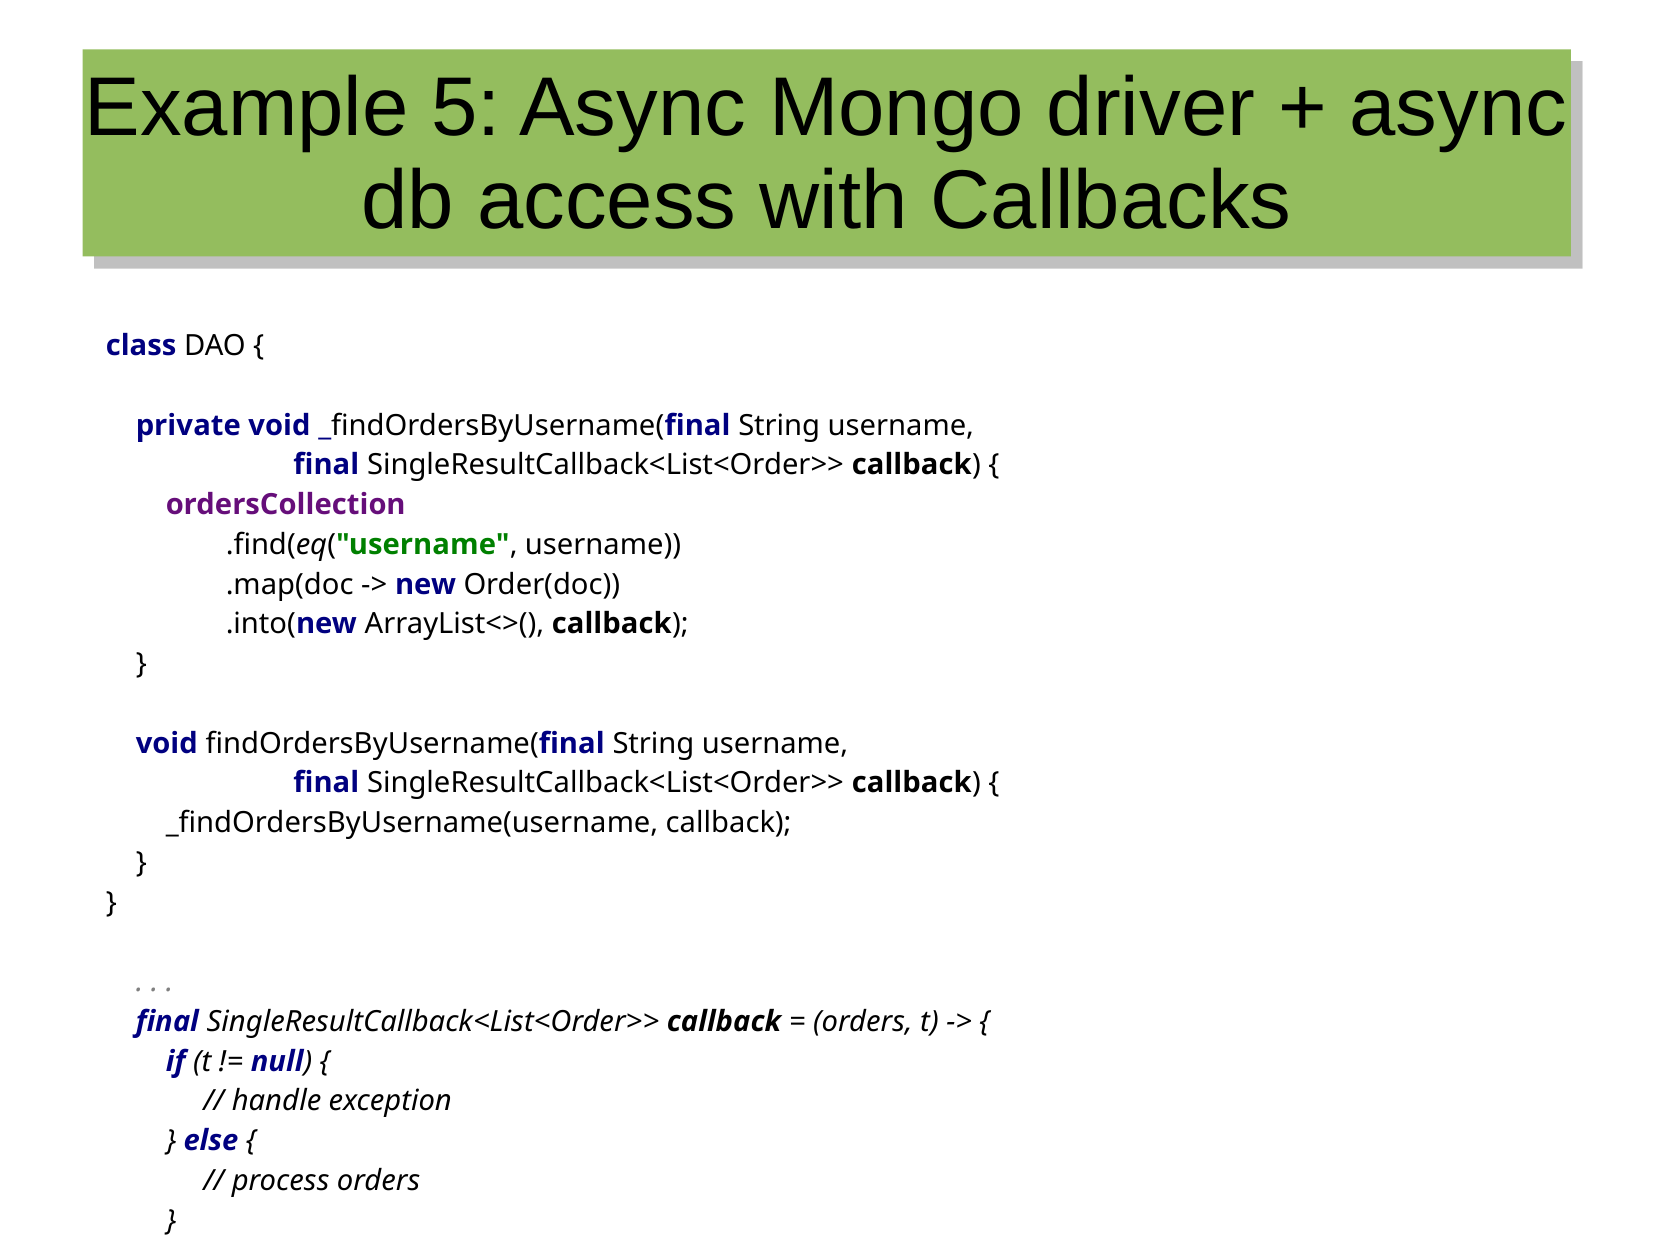

# Example 5: Async Mongo driver + async db access with Callbacks
class DAO {
 private void _findOrdersByUsername(final String username,
 final SingleResultCallback<List<Order>> callback) {
 ordersCollection
 .find(eq("username", username))
 .map(doc -> new Order(doc))
 .into(new ArrayList<>(), callback);
 }
 void findOrdersByUsername(final String username,
 final SingleResultCallback<List<Order>> callback) {
 _findOrdersByUsername(username, callback);
 }
}
 . . .
 final SingleResultCallback<List<Order>> callback = (orders, t) -> {
 if (t != null) {
 // handle exception
 } else {
 // process orders
 }
 };
 findOrdersByUsername("username", callback);